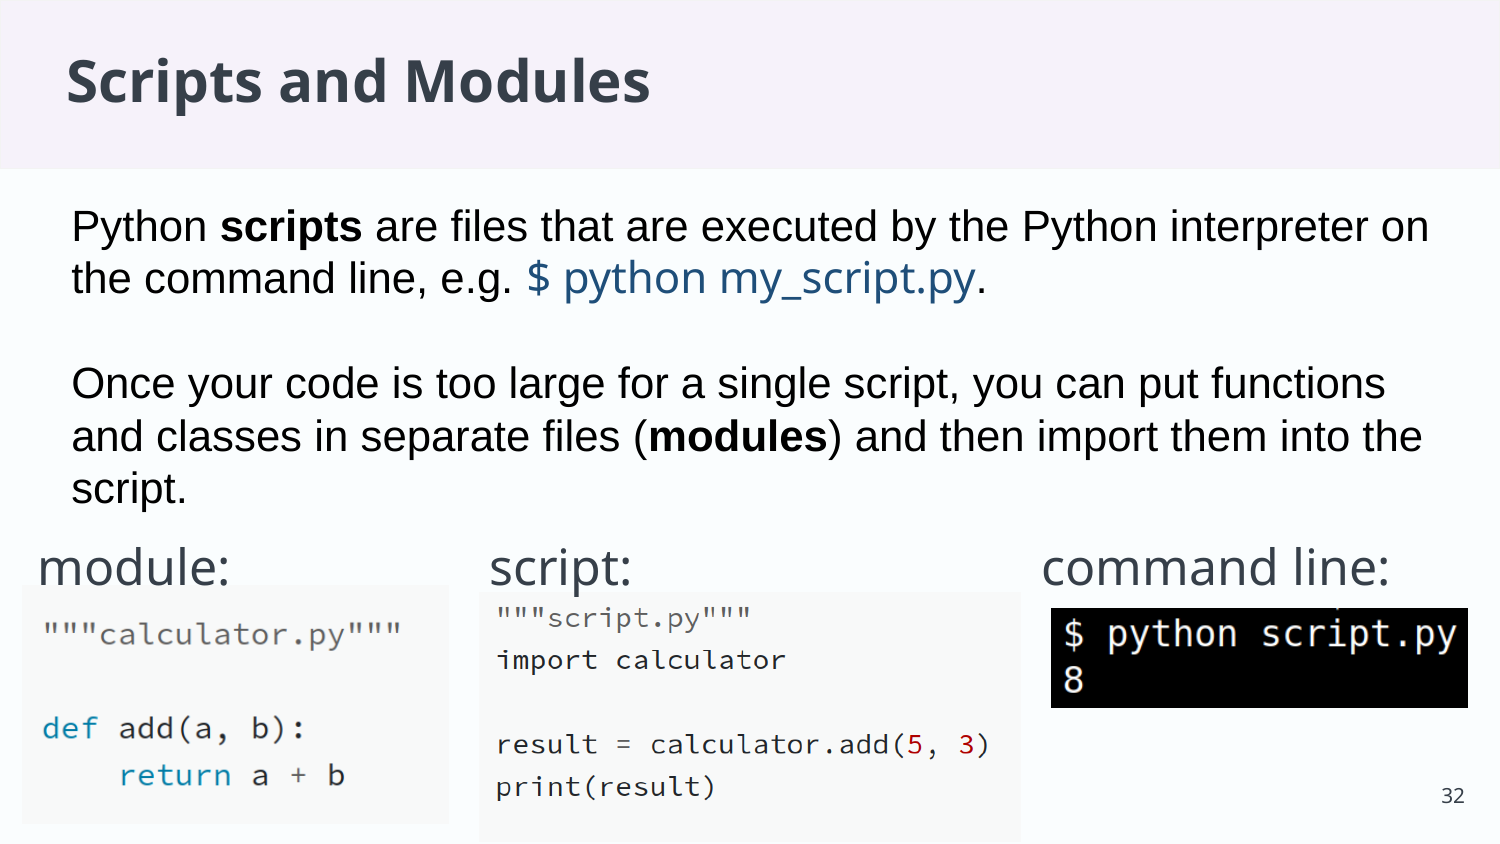

# Scripts and Modules
Python scripts are files that are executed by the Python interpreter on the command line, e.g. $ python my_script.py.
Once your code is too large for a single script, you can put functions and classes in separate files (modules) and then import them into the script.
module:
script:
command line: